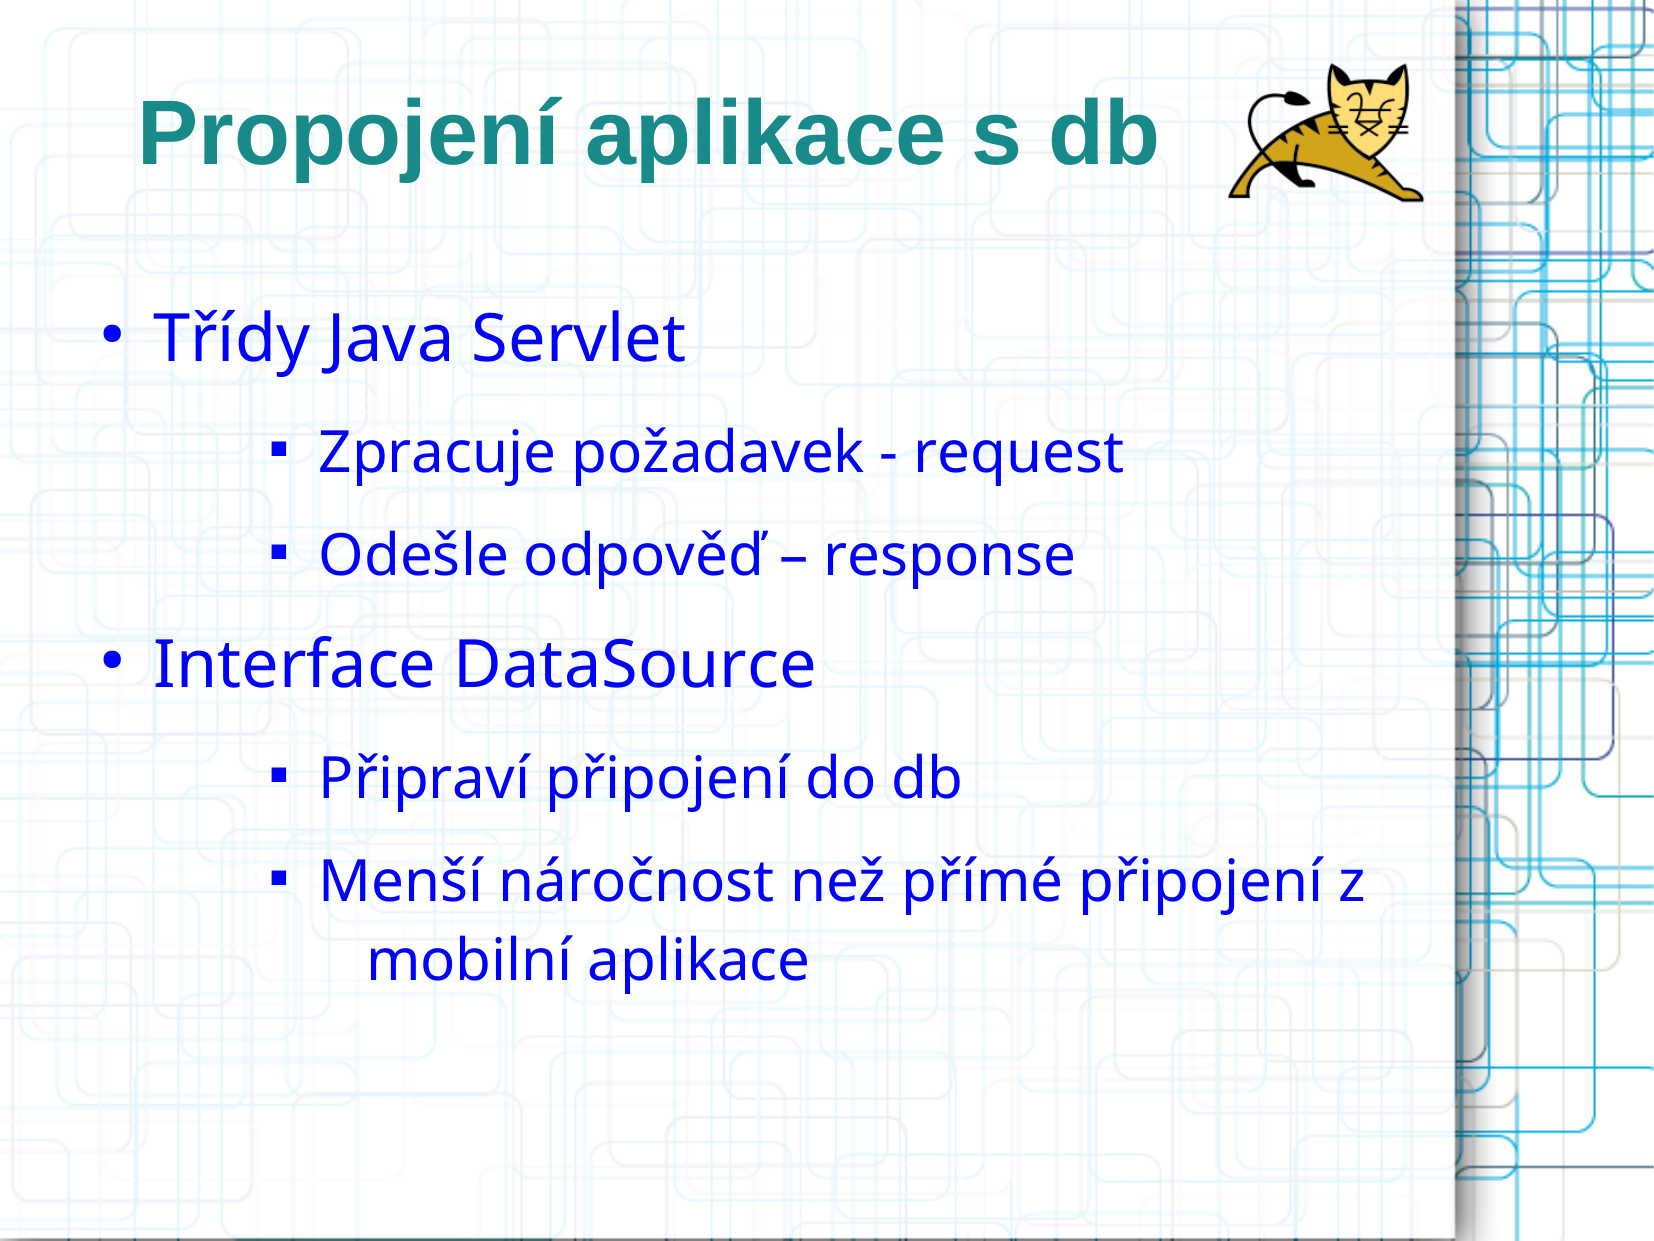

# Propojení aplikace s db
Třídy Java Servlet
Zpracuje požadavek - request
Odešle odpověď – response
Interface DataSource
Připraví připojení do db
Menší náročnost než přímé připojení z mobilní aplikace